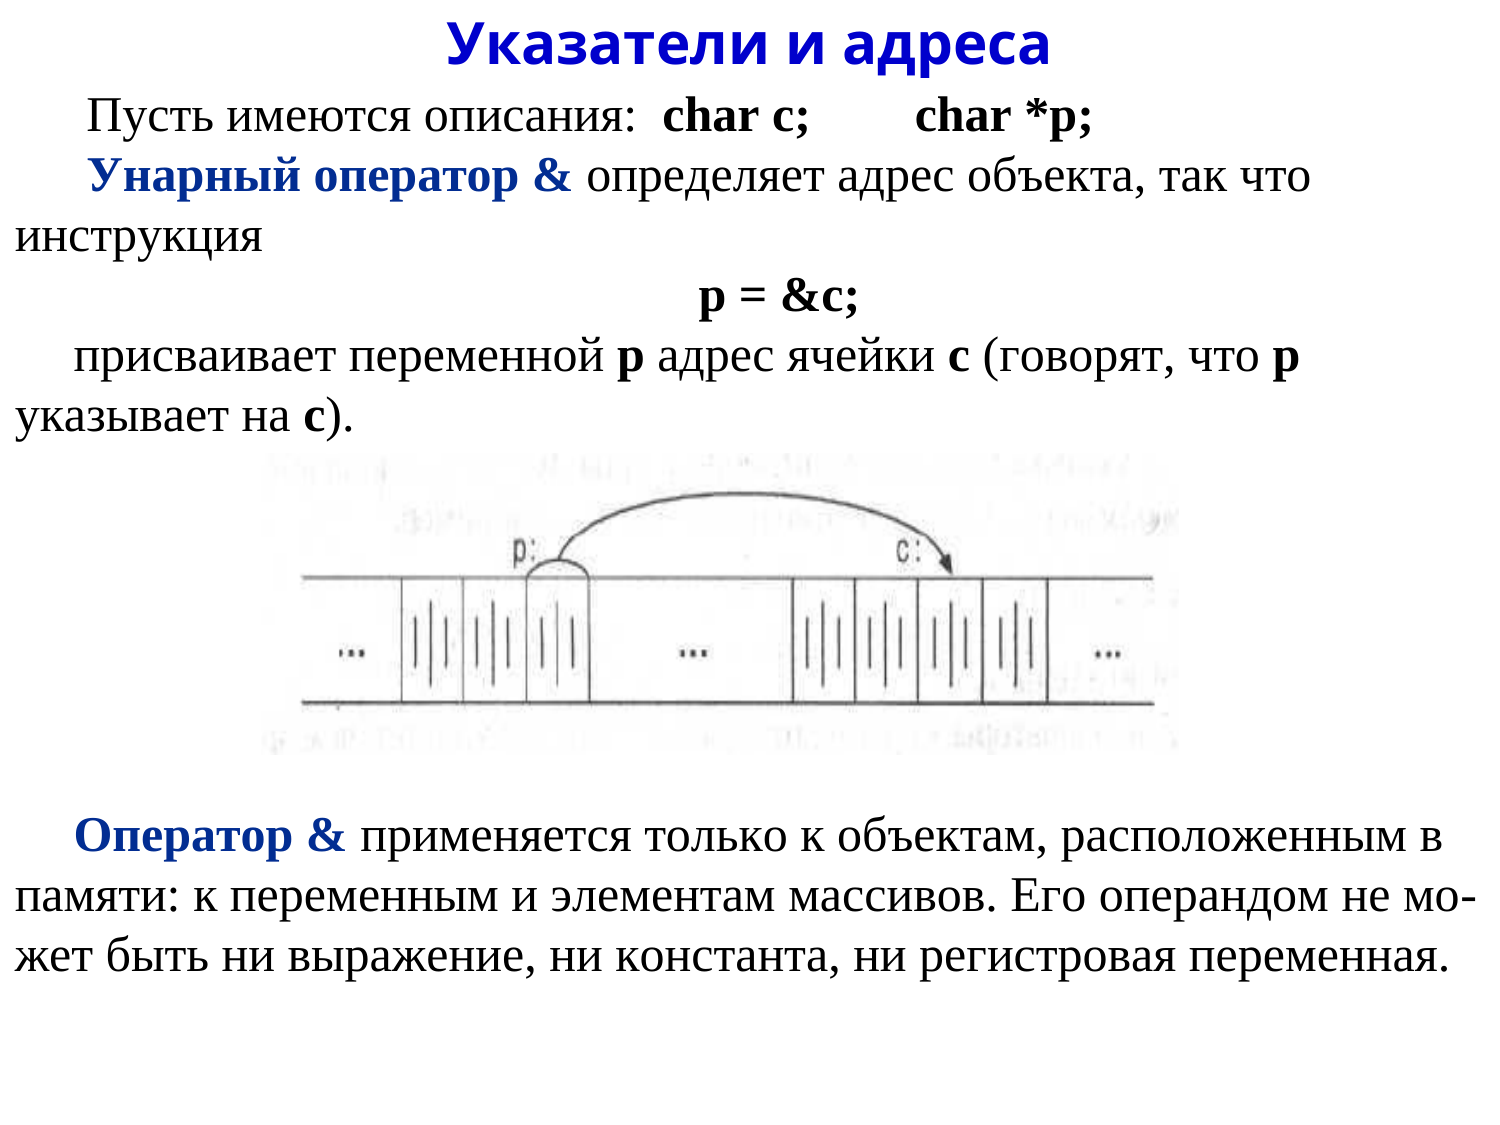

Указатели и адреса
 Пусть имеются описания: char с; 	char *p;
 Унарный оператор & определяет адрес объекта, так что инструкция
р = &с;
присваивает переменной р адрес ячейки с (говорят, что р указывает на с).
Оператор & применяется только к объектам, расположенным в памяти: к переменным и элементам массивов. Его операндом не мо-жет быть ни выражение, ни константа, ни регистровая переменная.